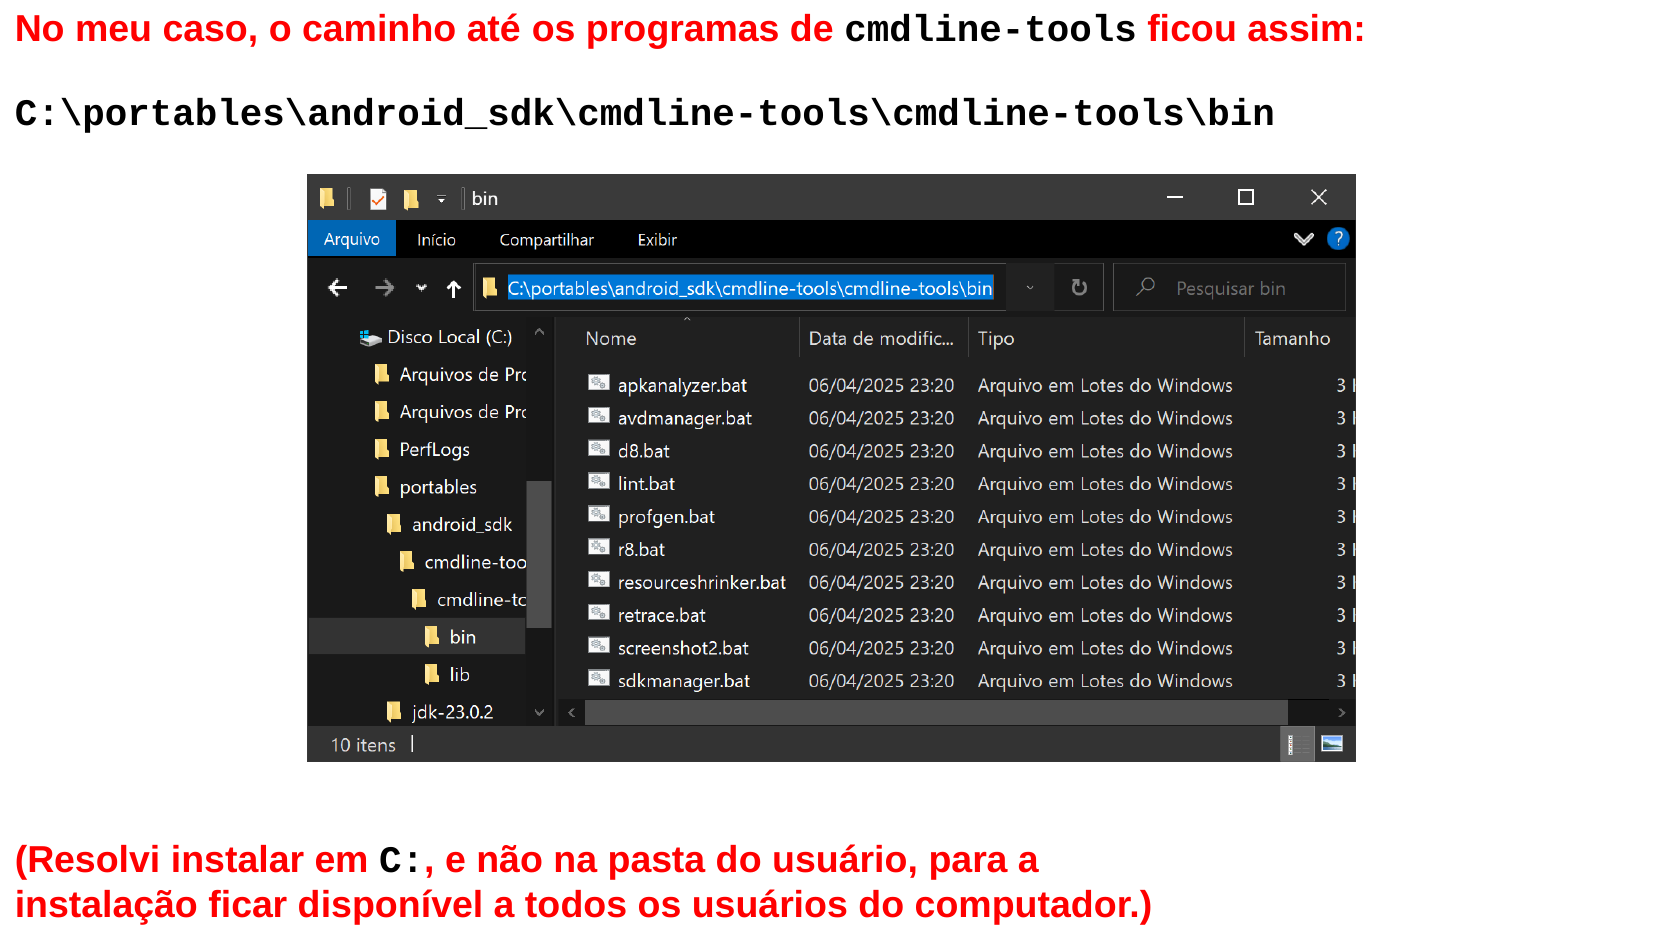

No meu caso, o caminho até os programas de cmdline-tools ficou assim:
C:\portables\android_sdk\cmdline-tools\cmdline-tools\bin
(Resolvi instalar em C:, e não na pasta do usuário, para a instalação ficar disponível a todos os usuários do computador.)